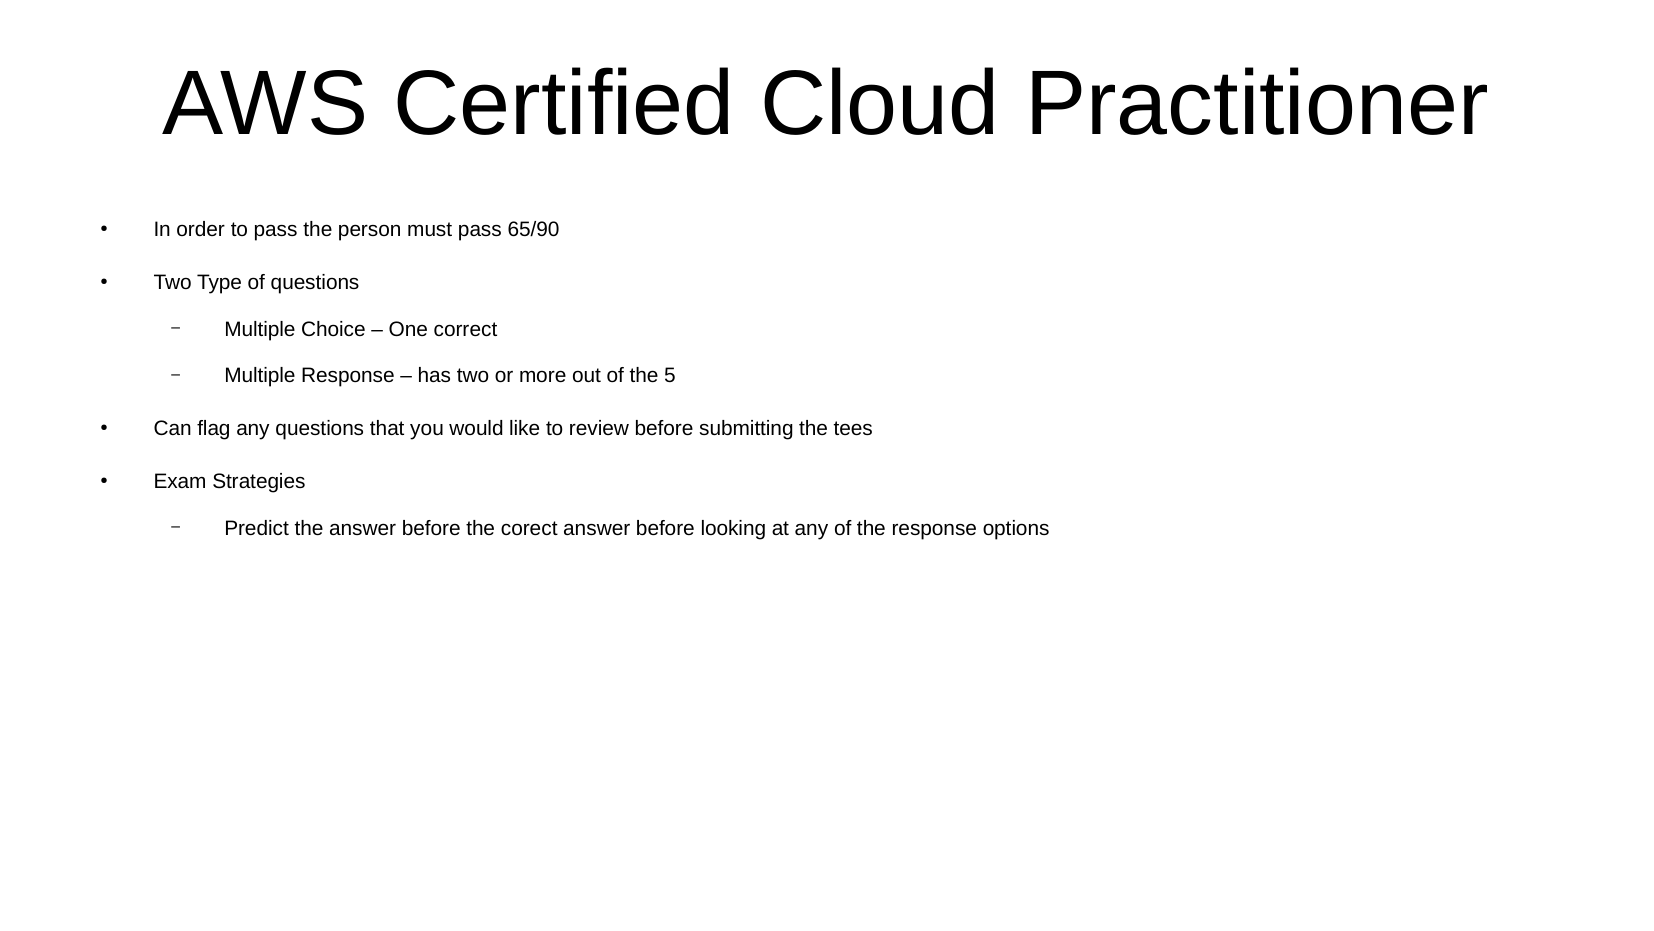

# AWS Certified Cloud Practitioner
In order to pass the person must pass 65/90
Two Type of questions
Multiple Choice – One correct
Multiple Response – has two or more out of the 5
Can flag any questions that you would like to review before submitting the tees
Exam Strategies
Predict the answer before the corect answer before looking at any of the response options